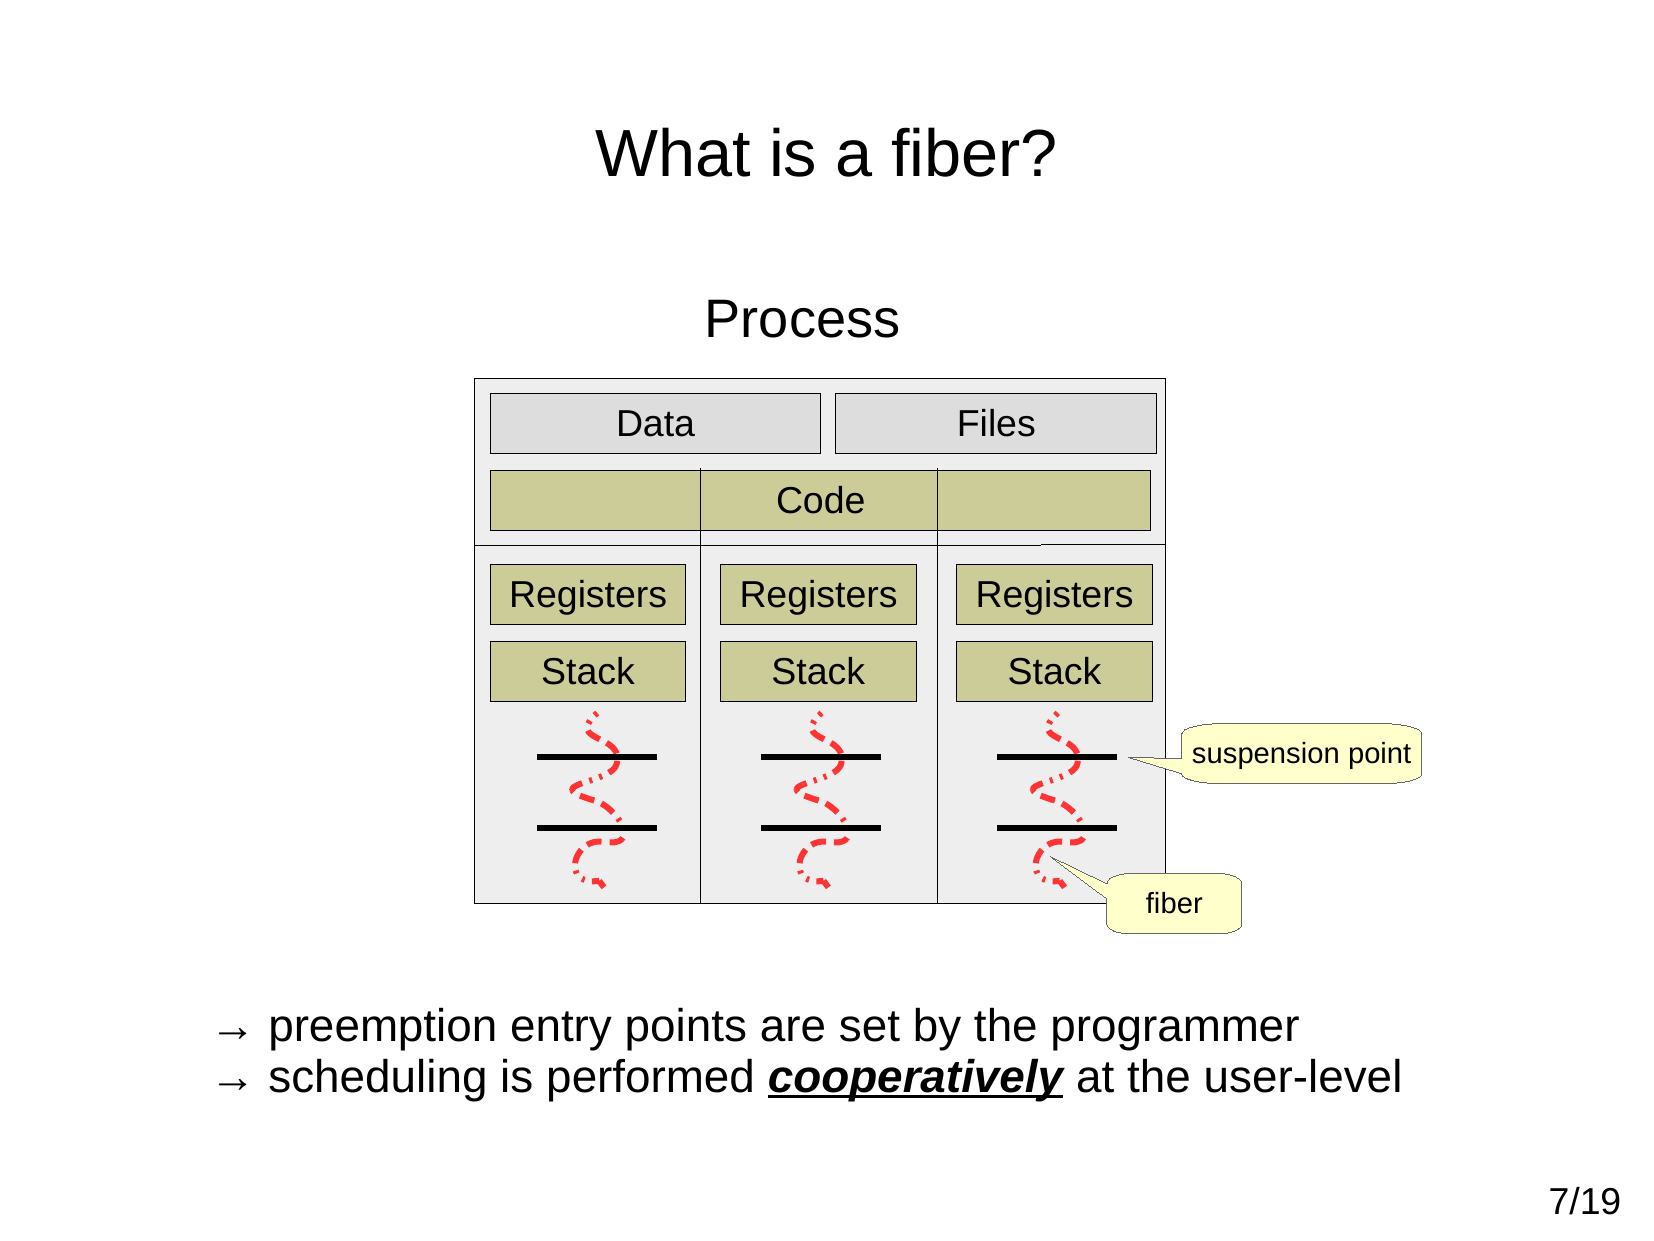

# What is a fiber?
Process
Data
Files
Code
Registers
Registers
Registers
Stack
Stack
Stack
suspension point
fiber
→ preemption entry points are set by the programmer
→ scheduling is performed cooperatively at the user-level